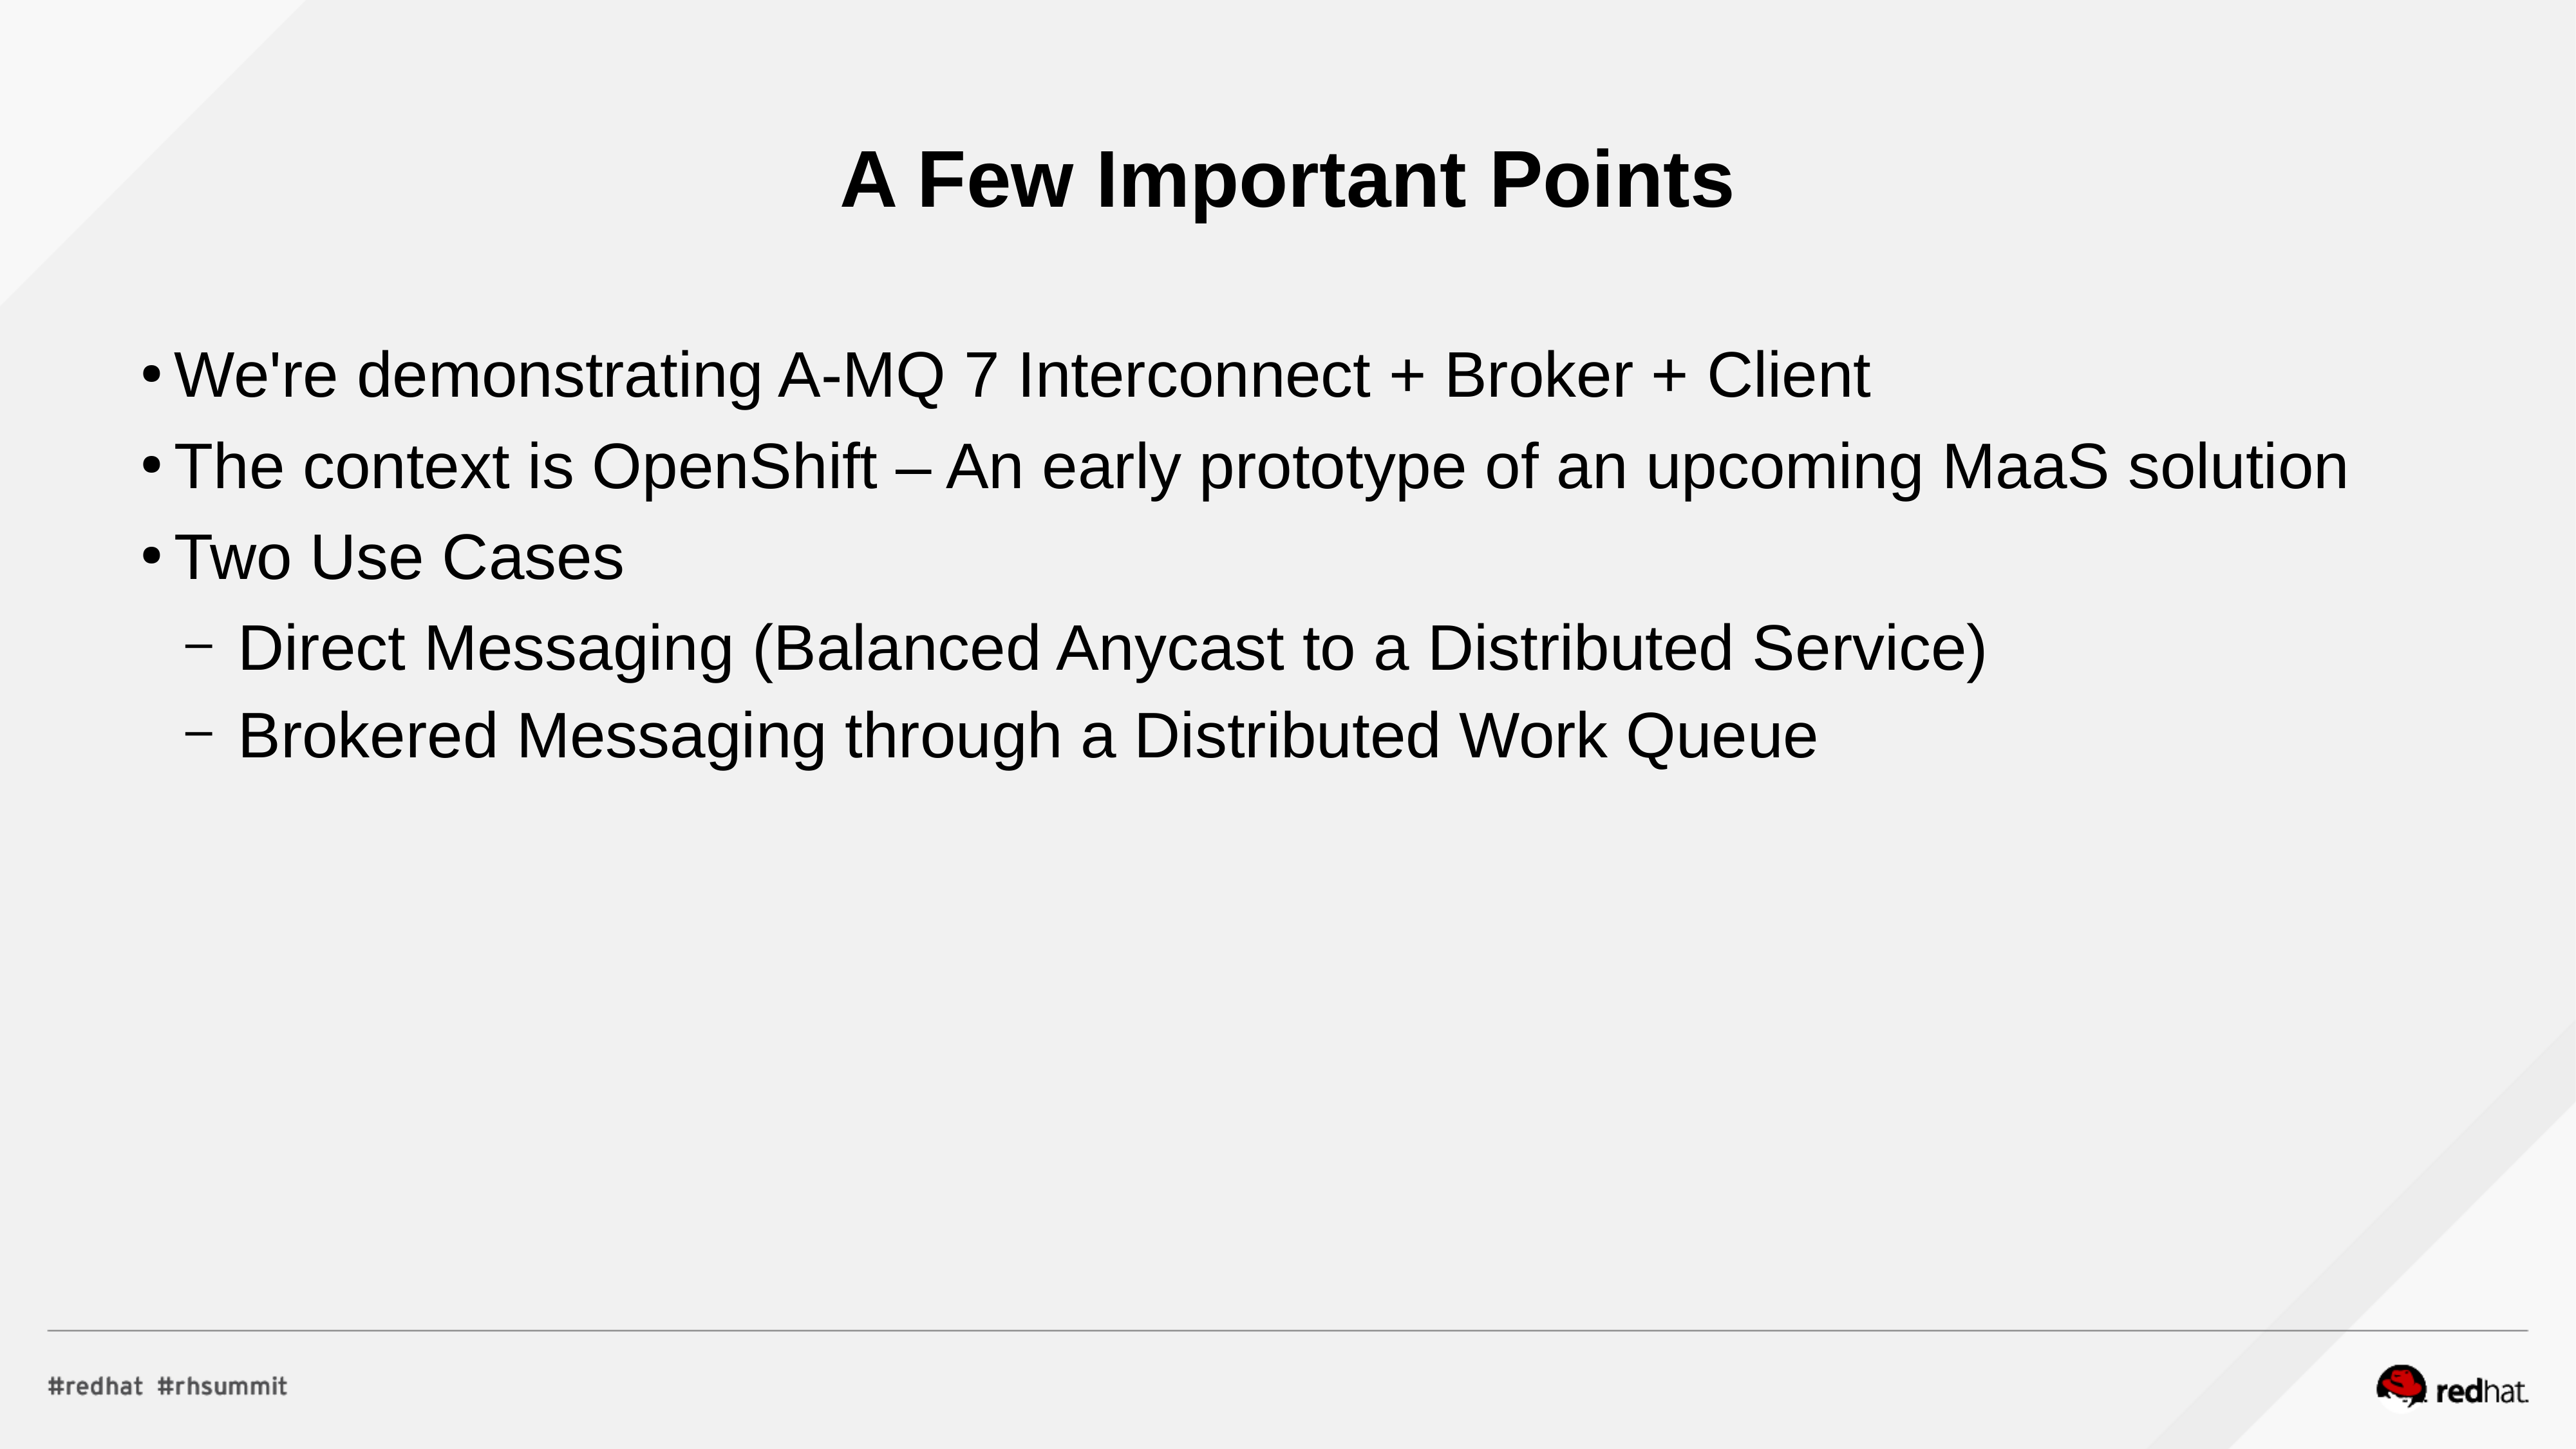

# A Few Important Points
We're demonstrating A-MQ 7 Interconnect + Broker + Client
The context is OpenShift – An early prototype of an upcoming MaaS solution
Two Use Cases
 Direct Messaging (Balanced Anycast to a Distributed Service)
 Brokered Messaging through a Distributed Work Queue